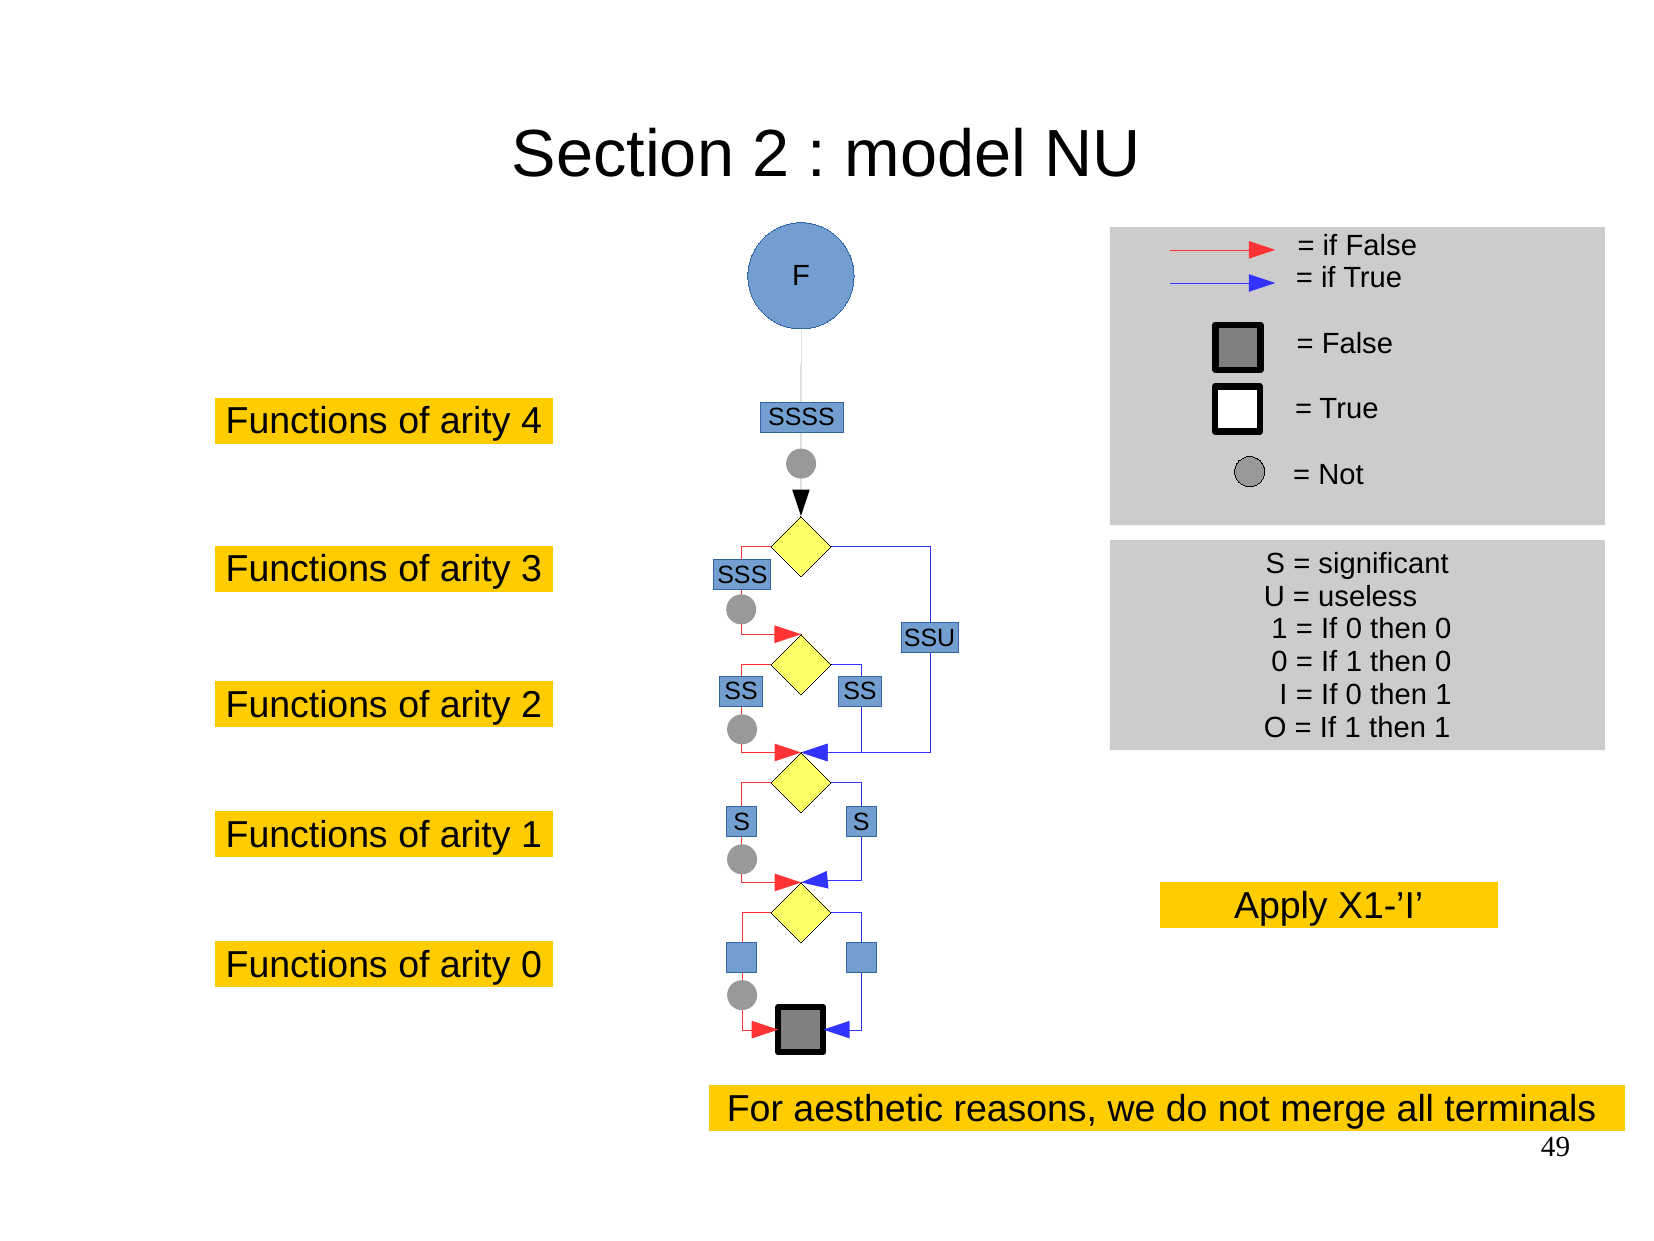

Section 2 : model NU
F
= if False
= if True
= False
= True
= Not
#
Functions of arity 4
SSSS
S = significant
U = useless
 1 = If 0 then 0
 0 = If 1 then 0
 I = If 0 then 1
O = If 1 then 1
Functions of arity 3
SSS
SSU
SS
SS
Functions of arity 2
S
S
Functions of arity 1
Apply X1-’I’
Functions of arity 0
For aesthetic reasons, we do not merge all terminals
49